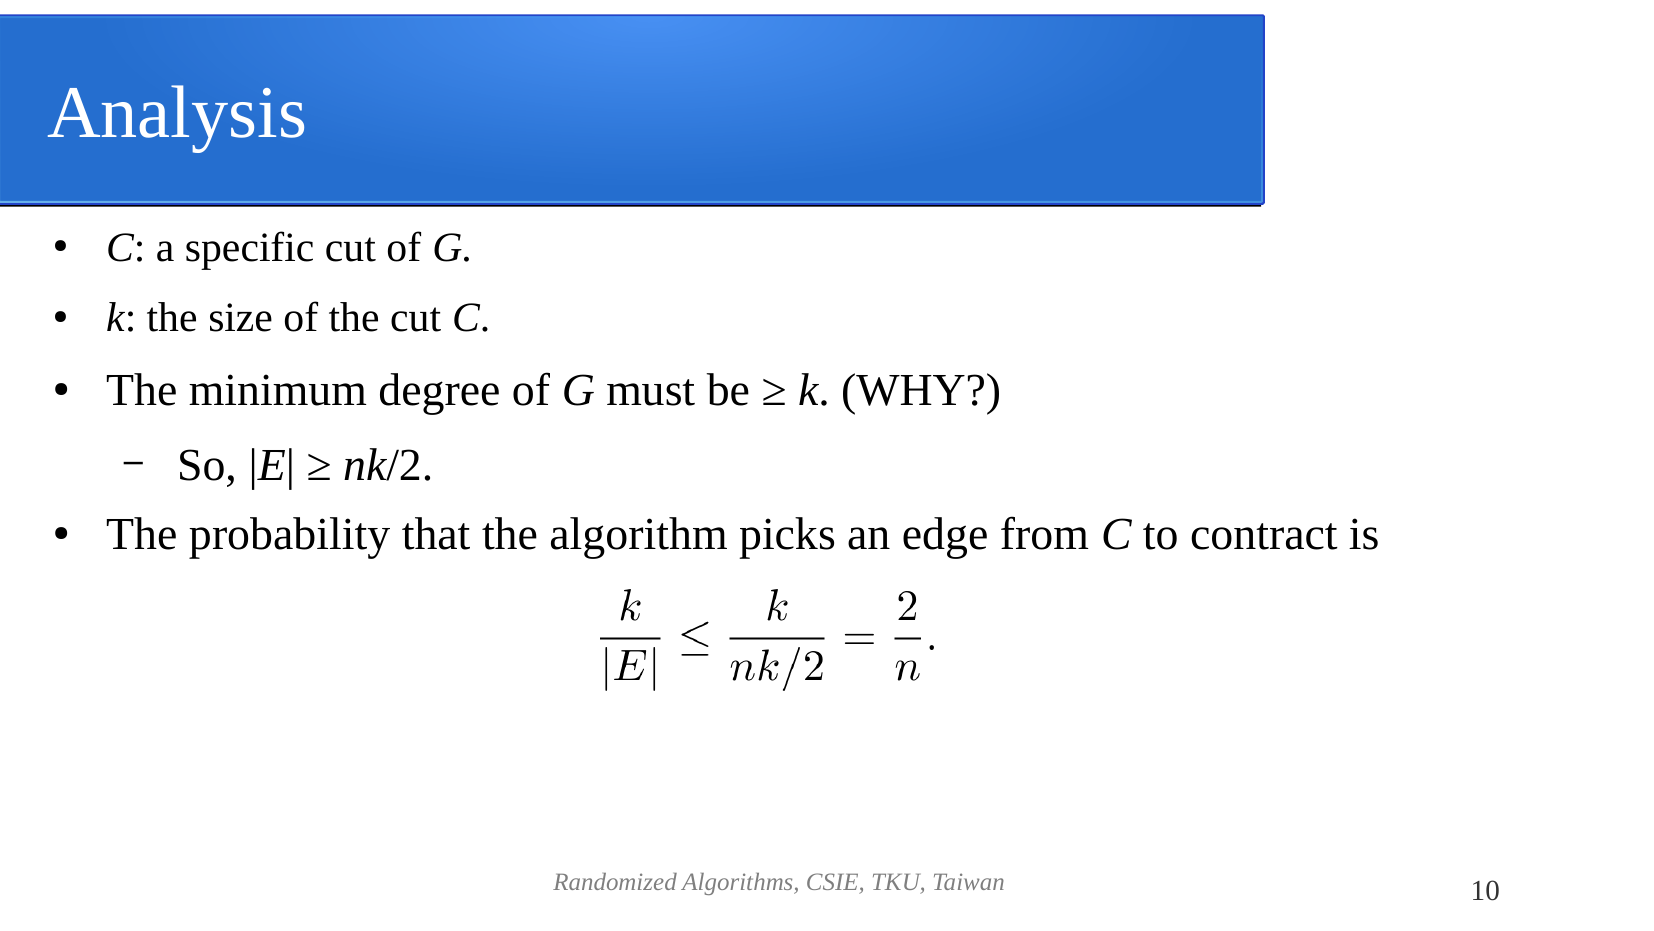

# Analysis
C: a specific cut of G.
k: the size of the cut C.
The minimum degree of G must be ≥ k. (WHY?)
So, |E| ≥ nk/2.
The probability that the algorithm picks an edge from C to contract is
Randomized Algorithms, CSIE, TKU, Taiwan
10